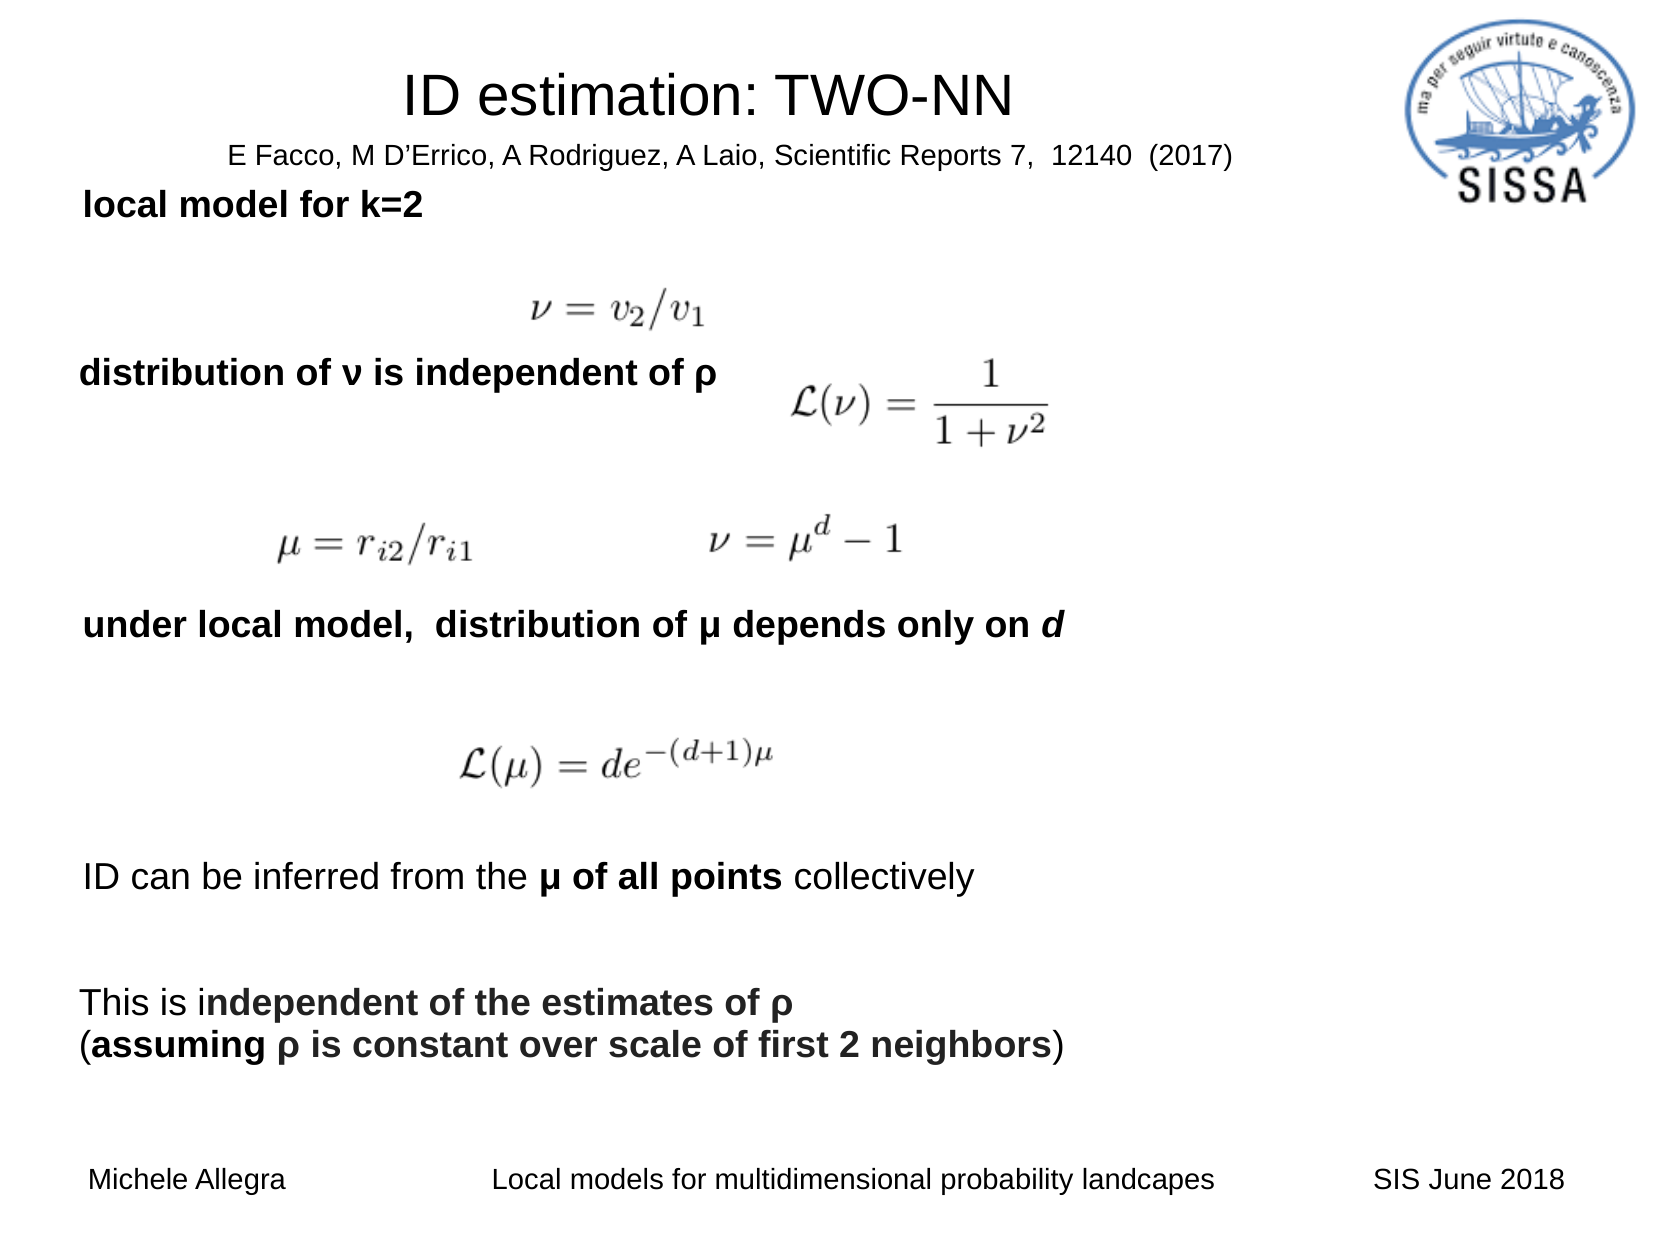

# ID estimation: TWO-NN
E Facco, M D’Errico, A Rodriguez, A Laio, Scientific Reports 7, 12140 (2017)
local model for k=2
 distribution of ν is independent of ρ
under local model, distribution of μ depends only on d
ID can be inferred from the μ of all points collectively
 This is independent of the estimates of ρ
 (assuming ρ is constant over scale of first 2 neighbors)
Michele Allegra Local models for multidimensional probability landcapes SIS June 2018